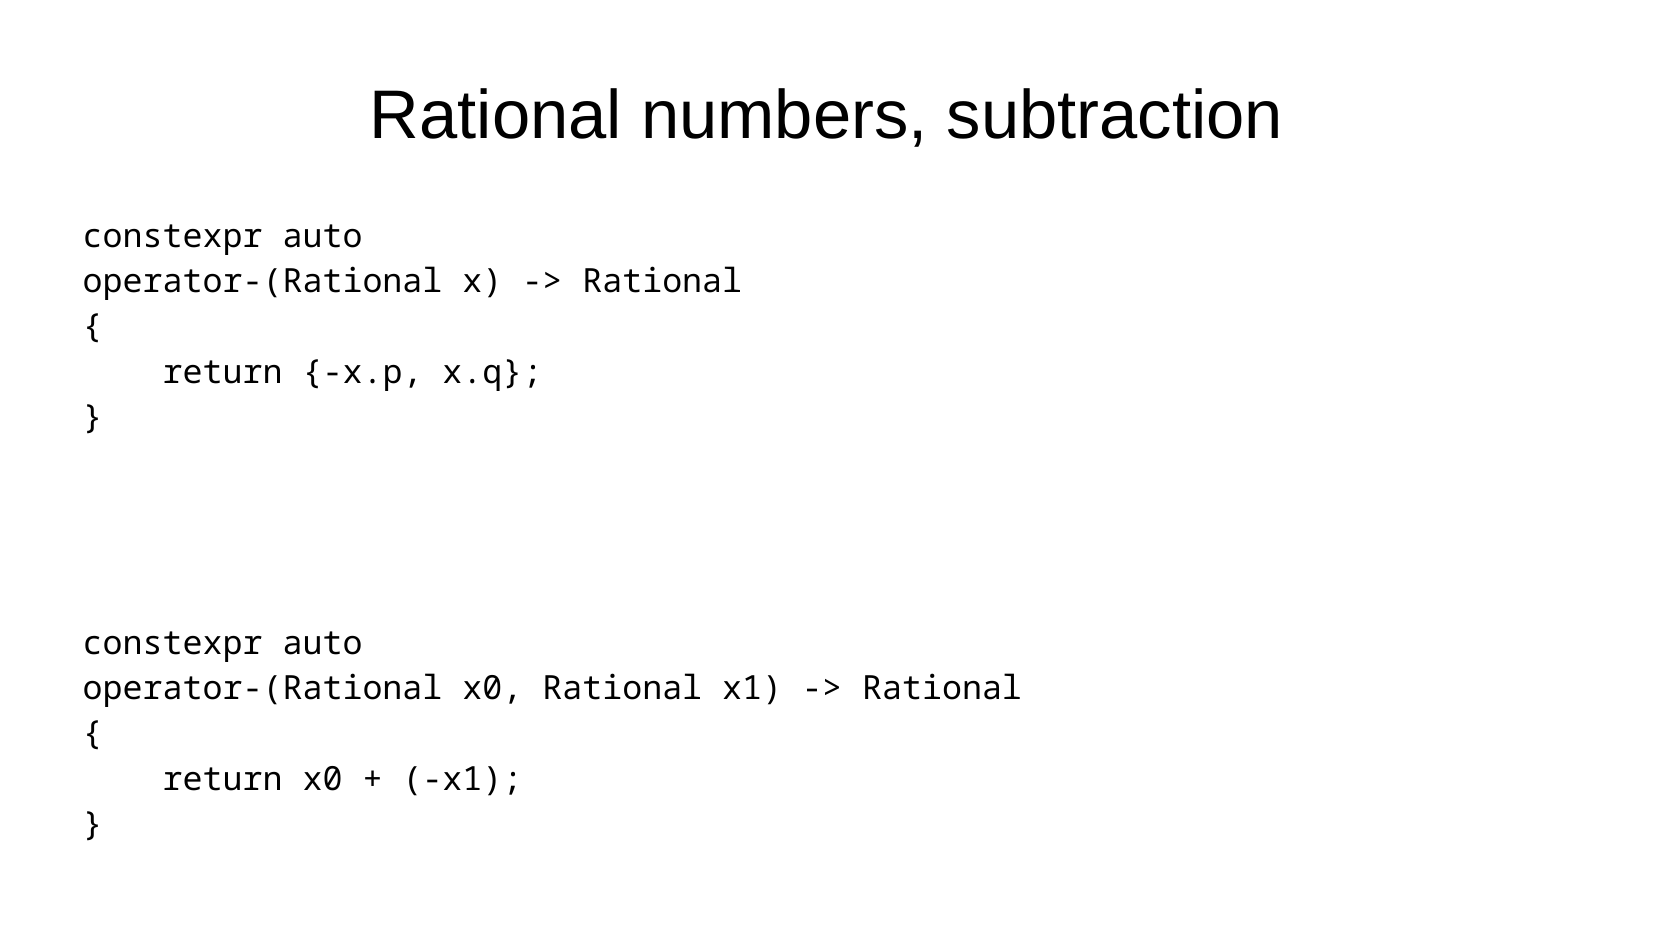

# constexpr auto
operator-(Rational x) -> Rational
{
 return {-x.p, x.q};
}
constexpr auto
operator-(Rational x0, Rational x1) -> Rational
{
 return x0 + (-x1);
}
Rational numbers, subtraction